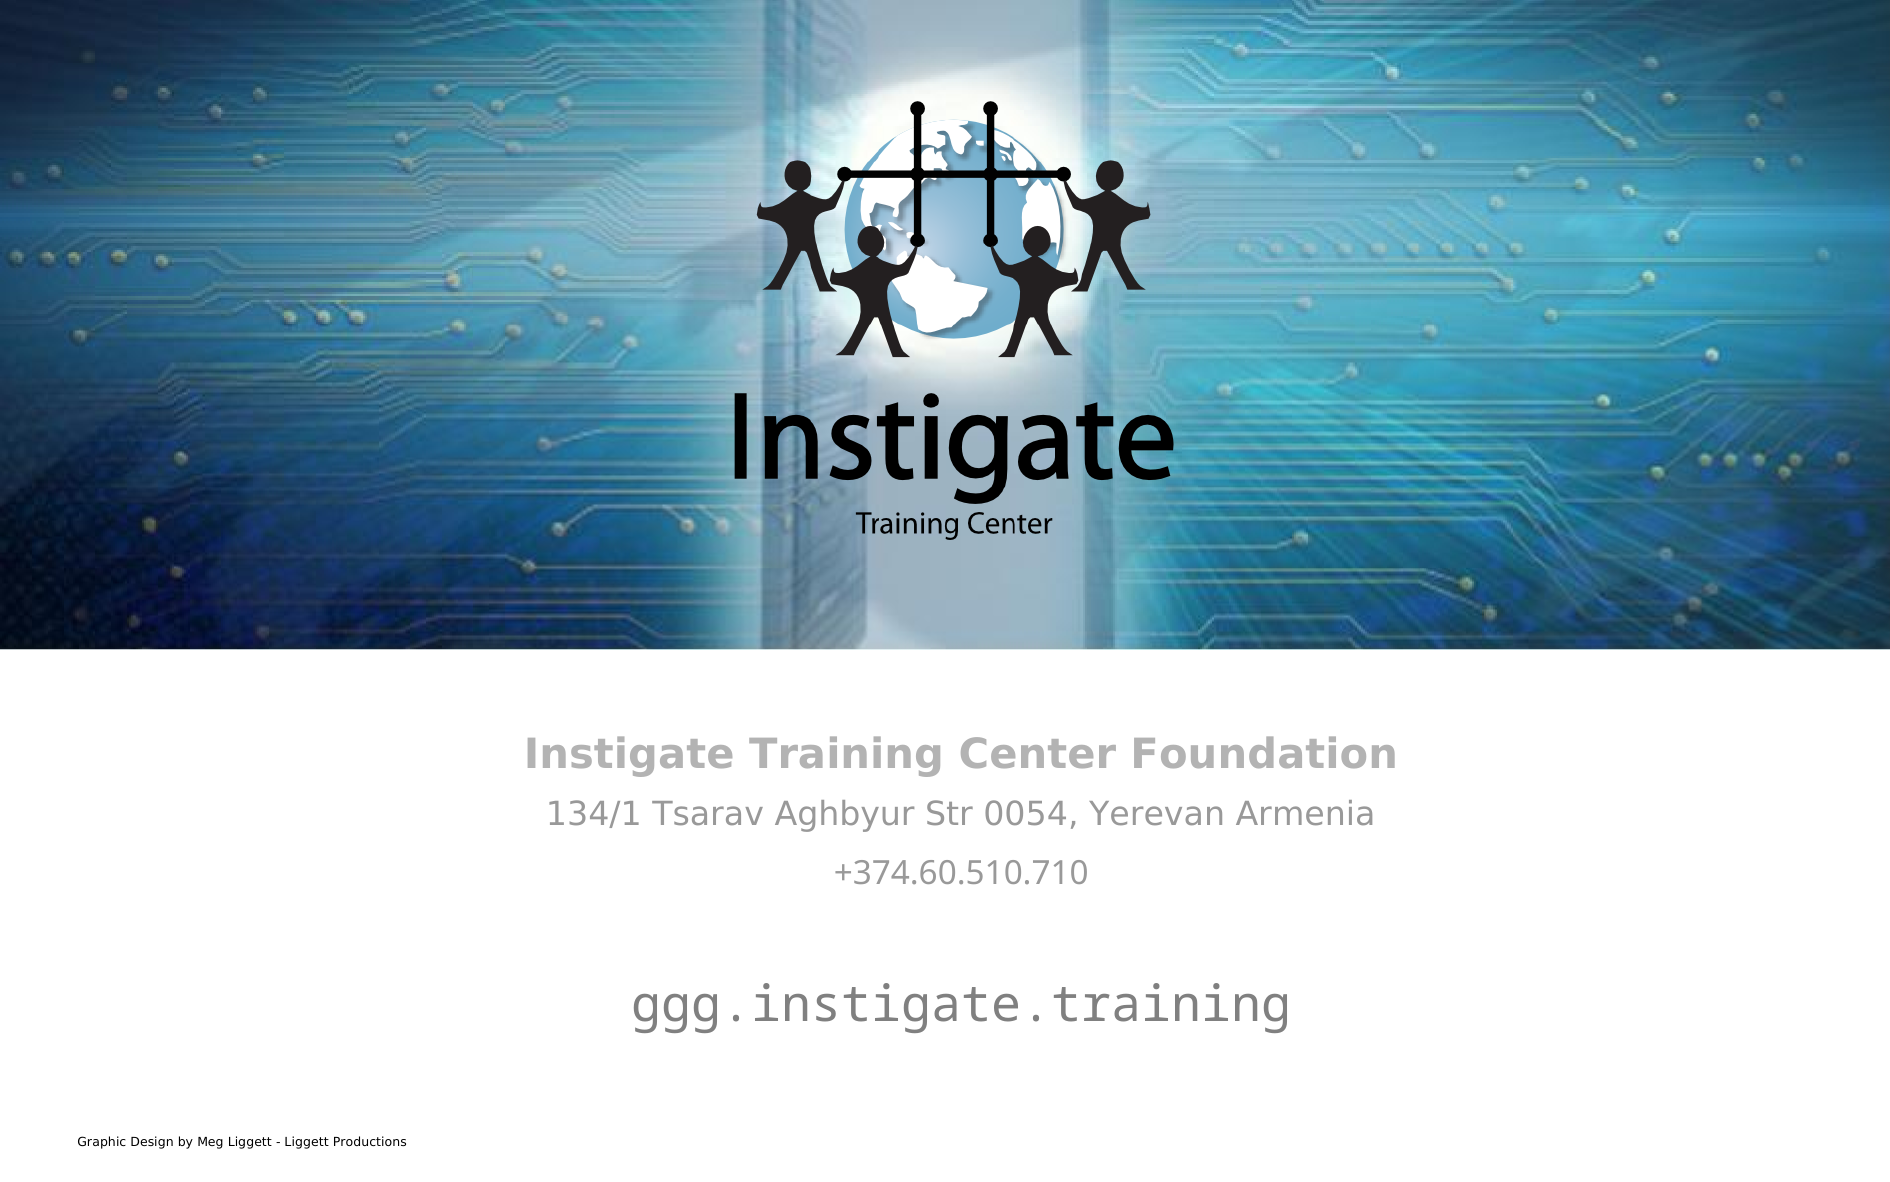

# Instigate Training Center Foundation
134/1 Tsarav Aghbyur Str 0054, Yerevan Armenia
+374.60.510.710
ggg.instigate.training